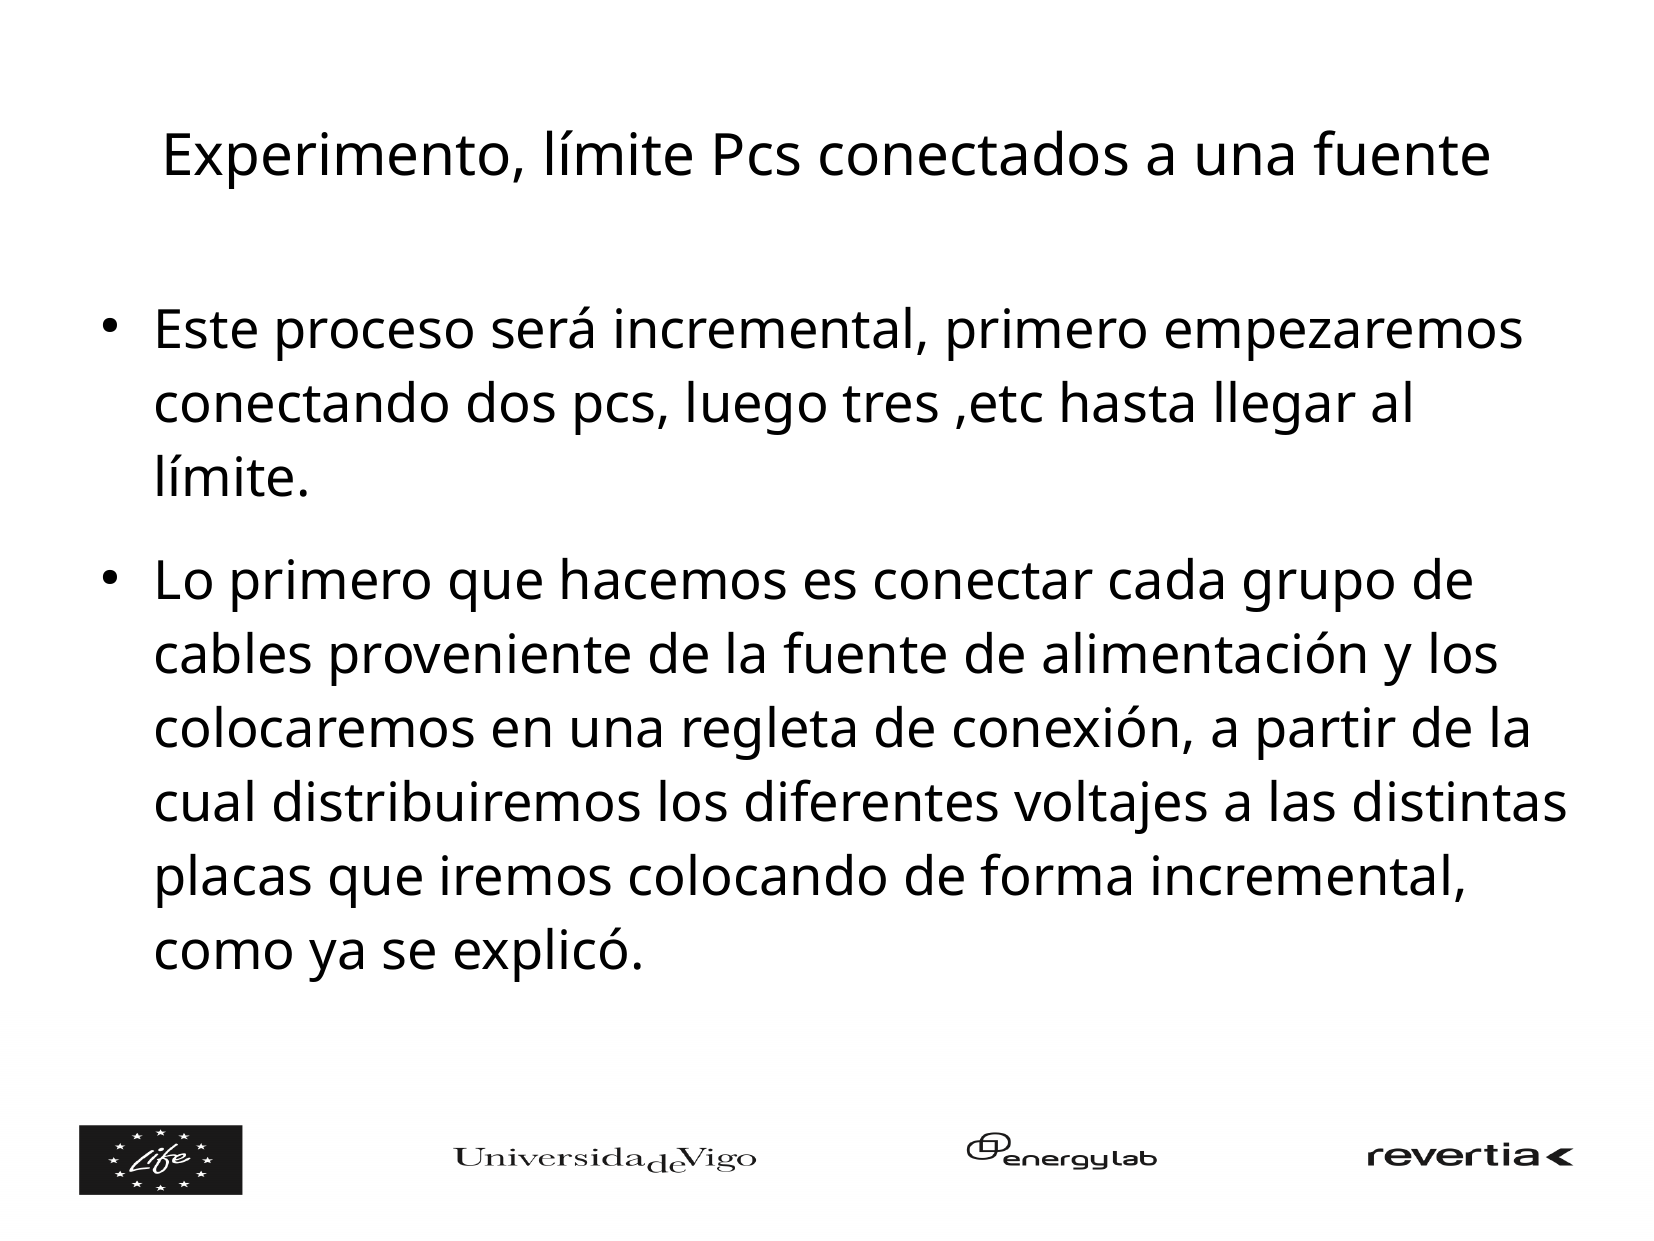

# Experimento, límite Pcs conectados a una fuente
Este proceso será incremental, primero empezaremos conectando dos pcs, luego tres ,etc hasta llegar al límite.
Lo primero que hacemos es conectar cada grupo de cables proveniente de la fuente de alimentación y los colocaremos en una regleta de conexión, a partir de la cual distribuiremos los diferentes voltajes a las distintas placas que iremos colocando de forma incremental, como ya se explicó.